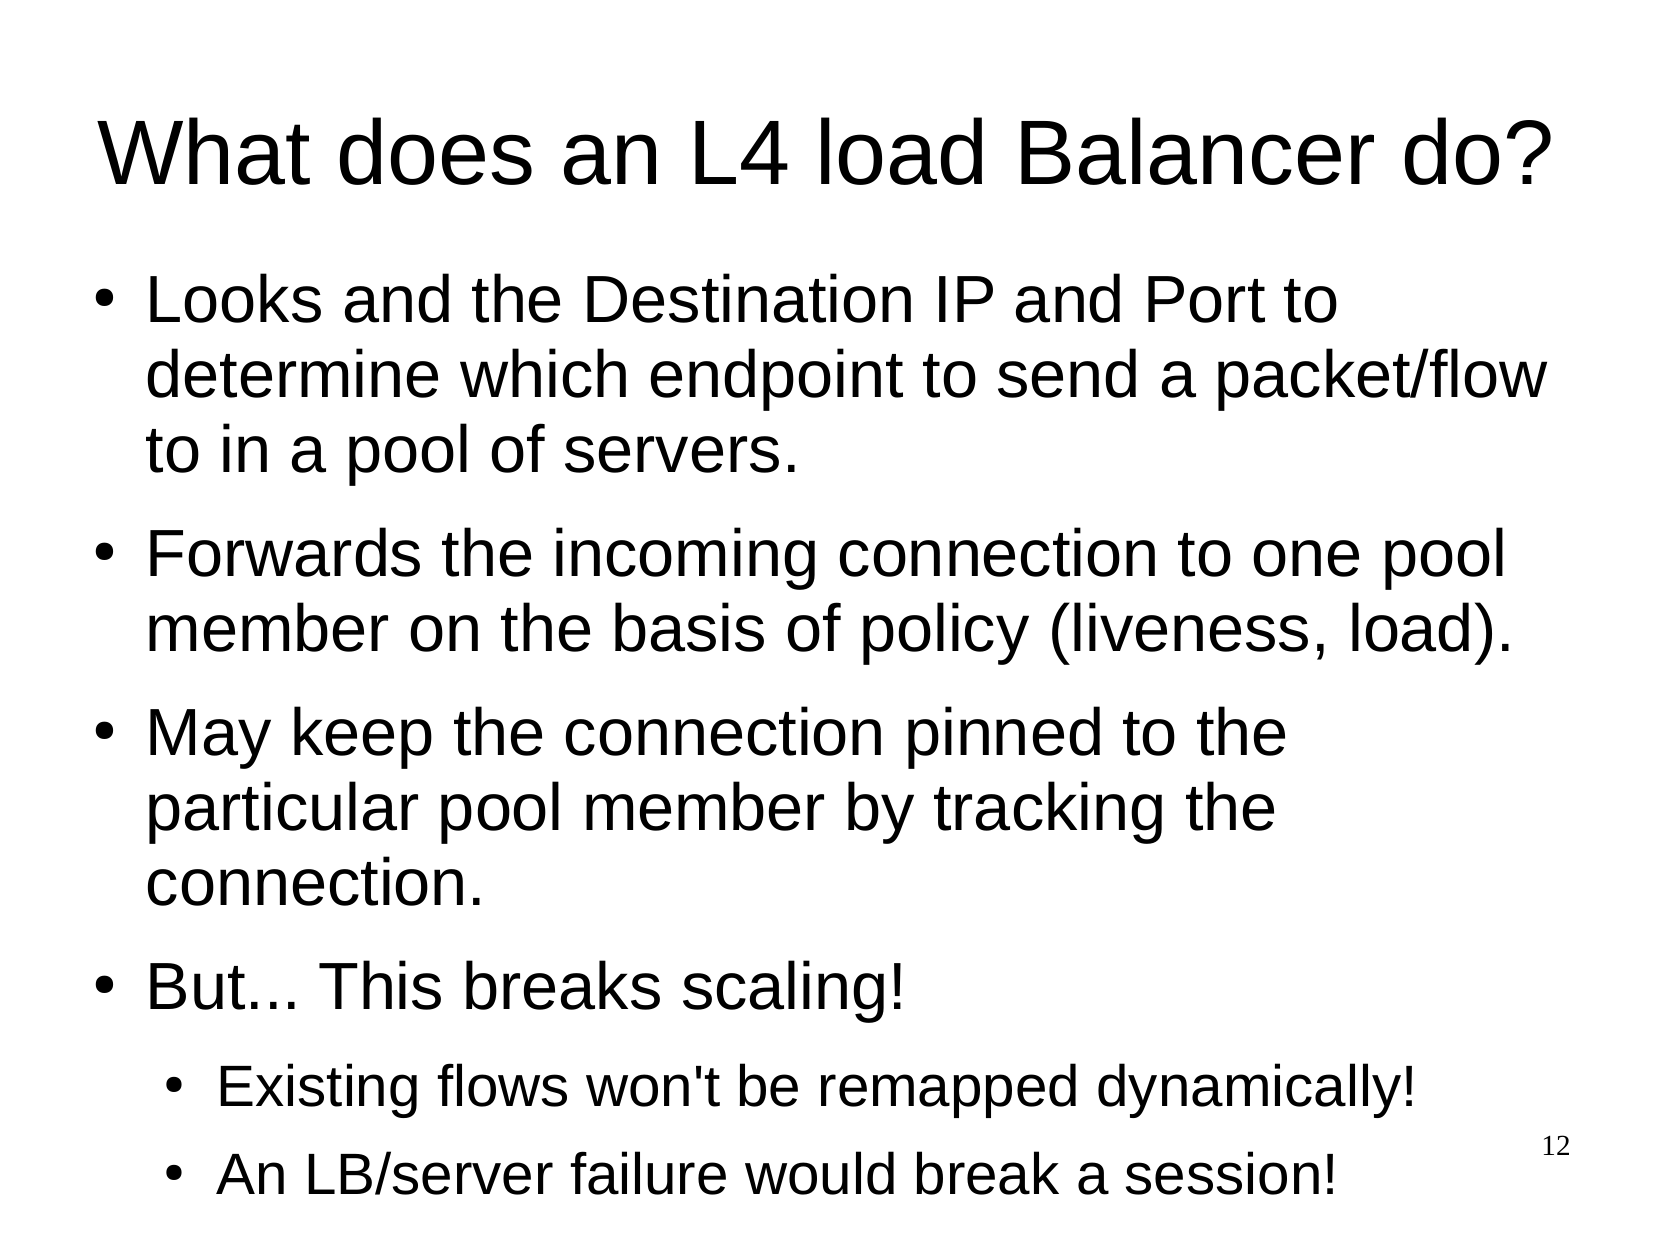

# What does an L4 load Balancer do?
Looks and the Destination IP and Port to determine which endpoint to send a packet/flow to in a pool of servers.
Forwards the incoming connection to one pool member on the basis of policy (liveness, load).
May keep the connection pinned to the particular pool member by tracking the connection.
But... This breaks scaling!
Existing flows won't be remapped dynamically!
An LB/server failure would break a session!
12